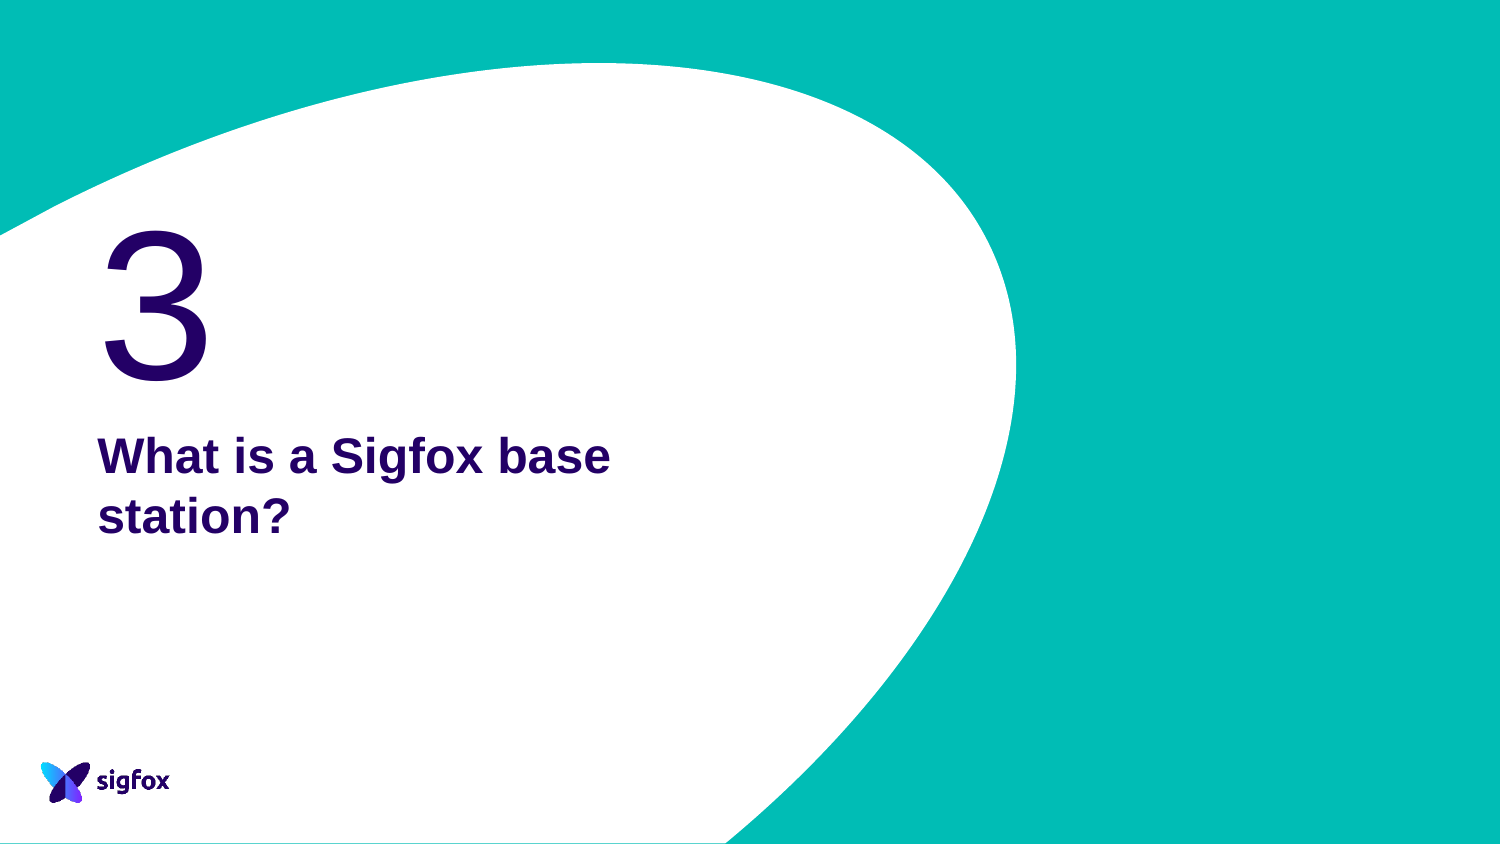

3
What is a Sigfox base station?